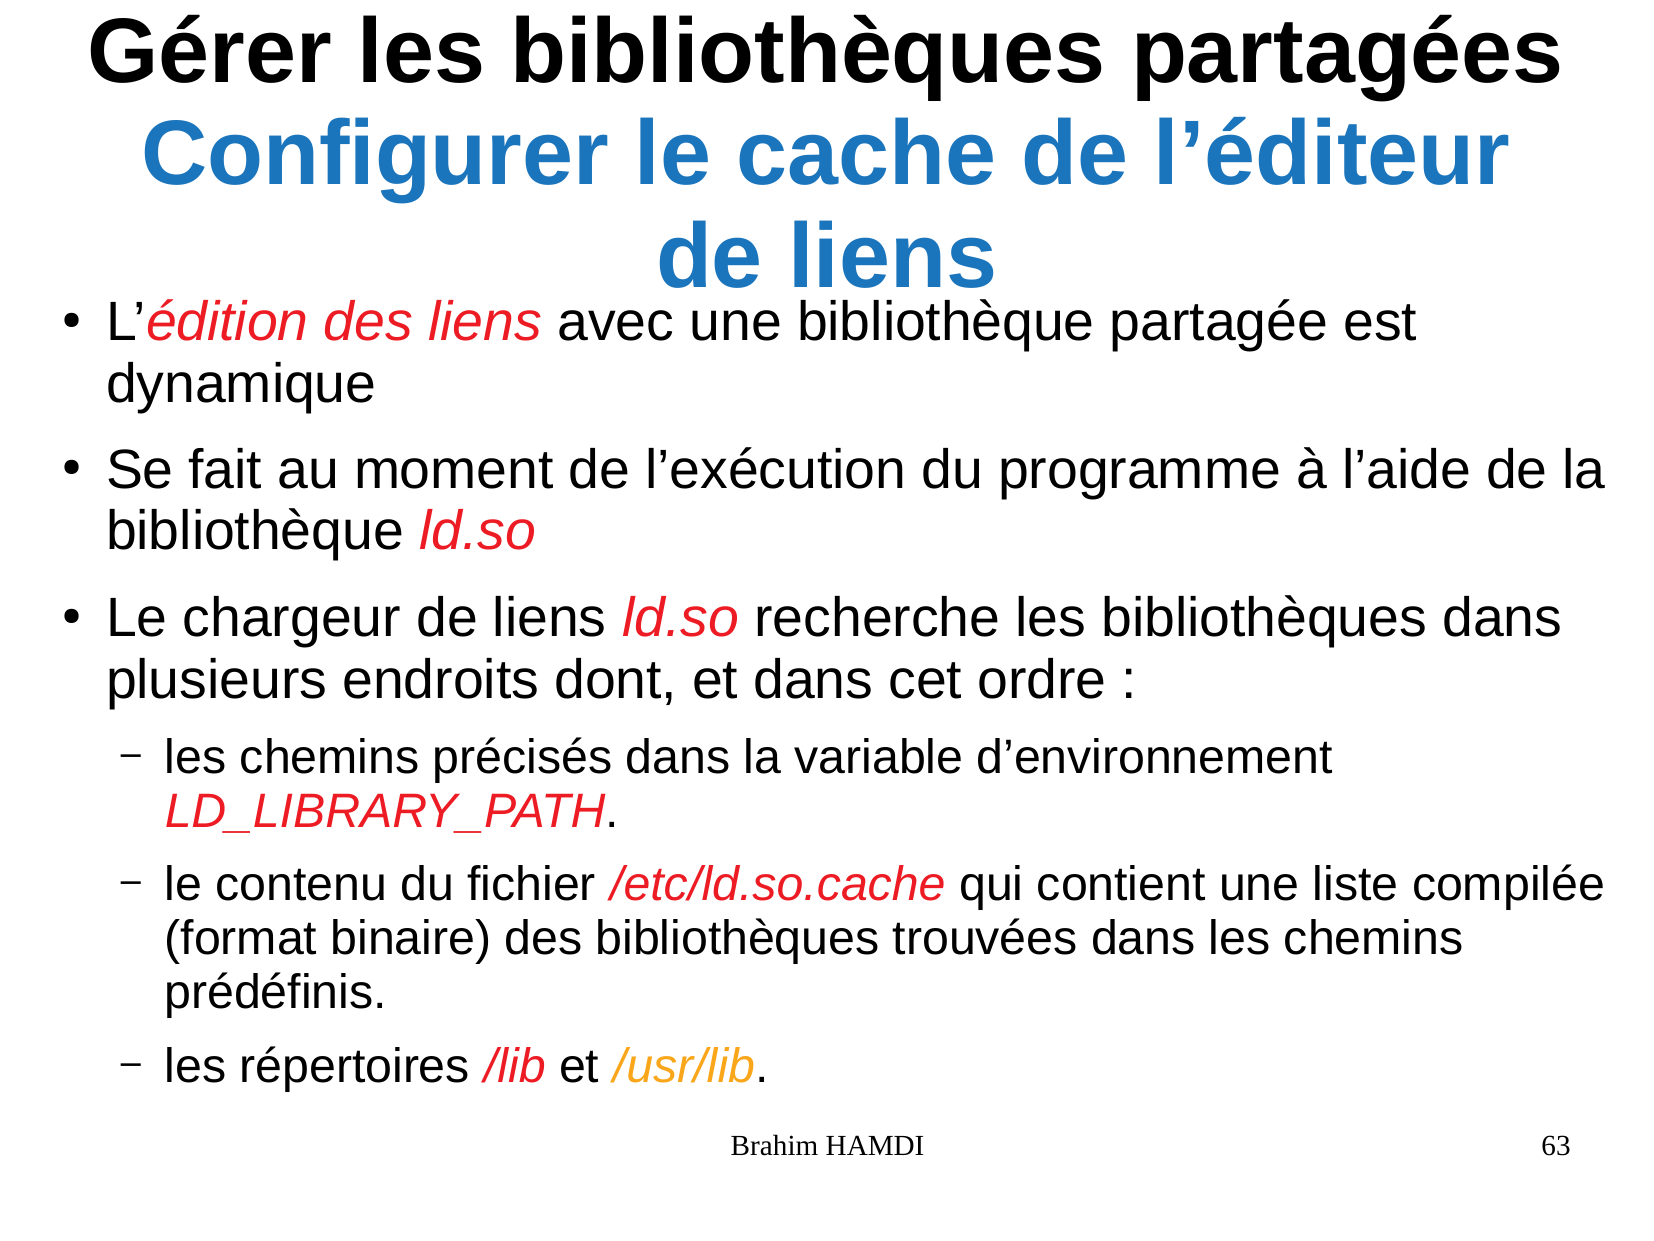

# Gérer les bibliothèques partagées Configurer le cache de l’éditeur de liens
L’édition des liens avec une bibliothèque partagée est dynamique
Se fait au moment de l’exécution du programme à l’aide de la bibliothèque ld.so
Le chargeur de liens ld.so recherche les bibliothèques dans plusieurs endroits dont, et dans cet ordre :
les chemins précisés dans la variable d’environnement LD_LIBRARY_PATH.
le contenu du fichier /etc/ld.so.cache qui contient une liste compilée (format binaire) des bibliothèques trouvées dans les chemins prédéfinis.
les répertoires /lib et /usr/lib.
Brahim HAMDI
63